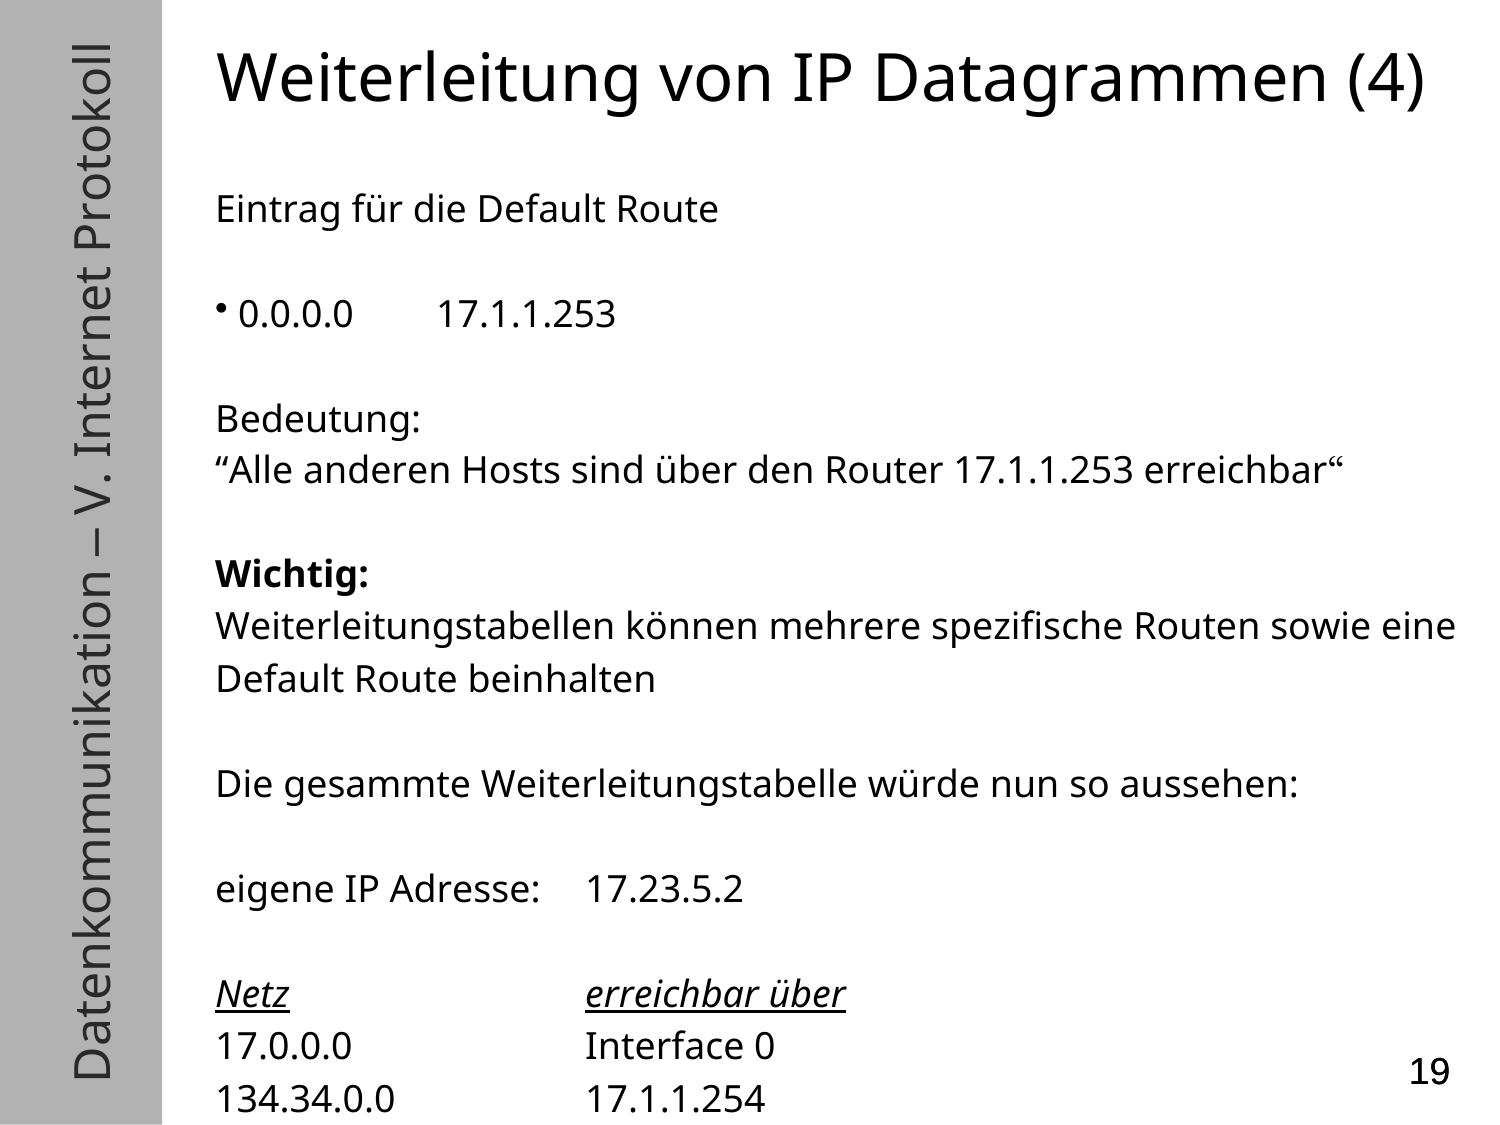

Weiterleitung von IP Datagrammen (4)
Eintrag für die Default Route
 0.0.0.0		17.1.1.253
Bedeutung:
“Alle anderen Hosts sind über den Router 17.1.1.253 erreichbar“
Wichtig:
Weiterleitungstabellen können mehrere spezifische Routen sowie eine Default Route beinhalten
Die gesammte Weiterleitungstabelle würde nun so aussehen:
eigene IP Adresse:	17.23.5.2
Netz	erreichbar über
17.0.0.0	Interface 0
134.34.0.0	17.1.1.254
0.0.0.0	17.1.1.253
Datenkommunikation – V. Internet Protokoll